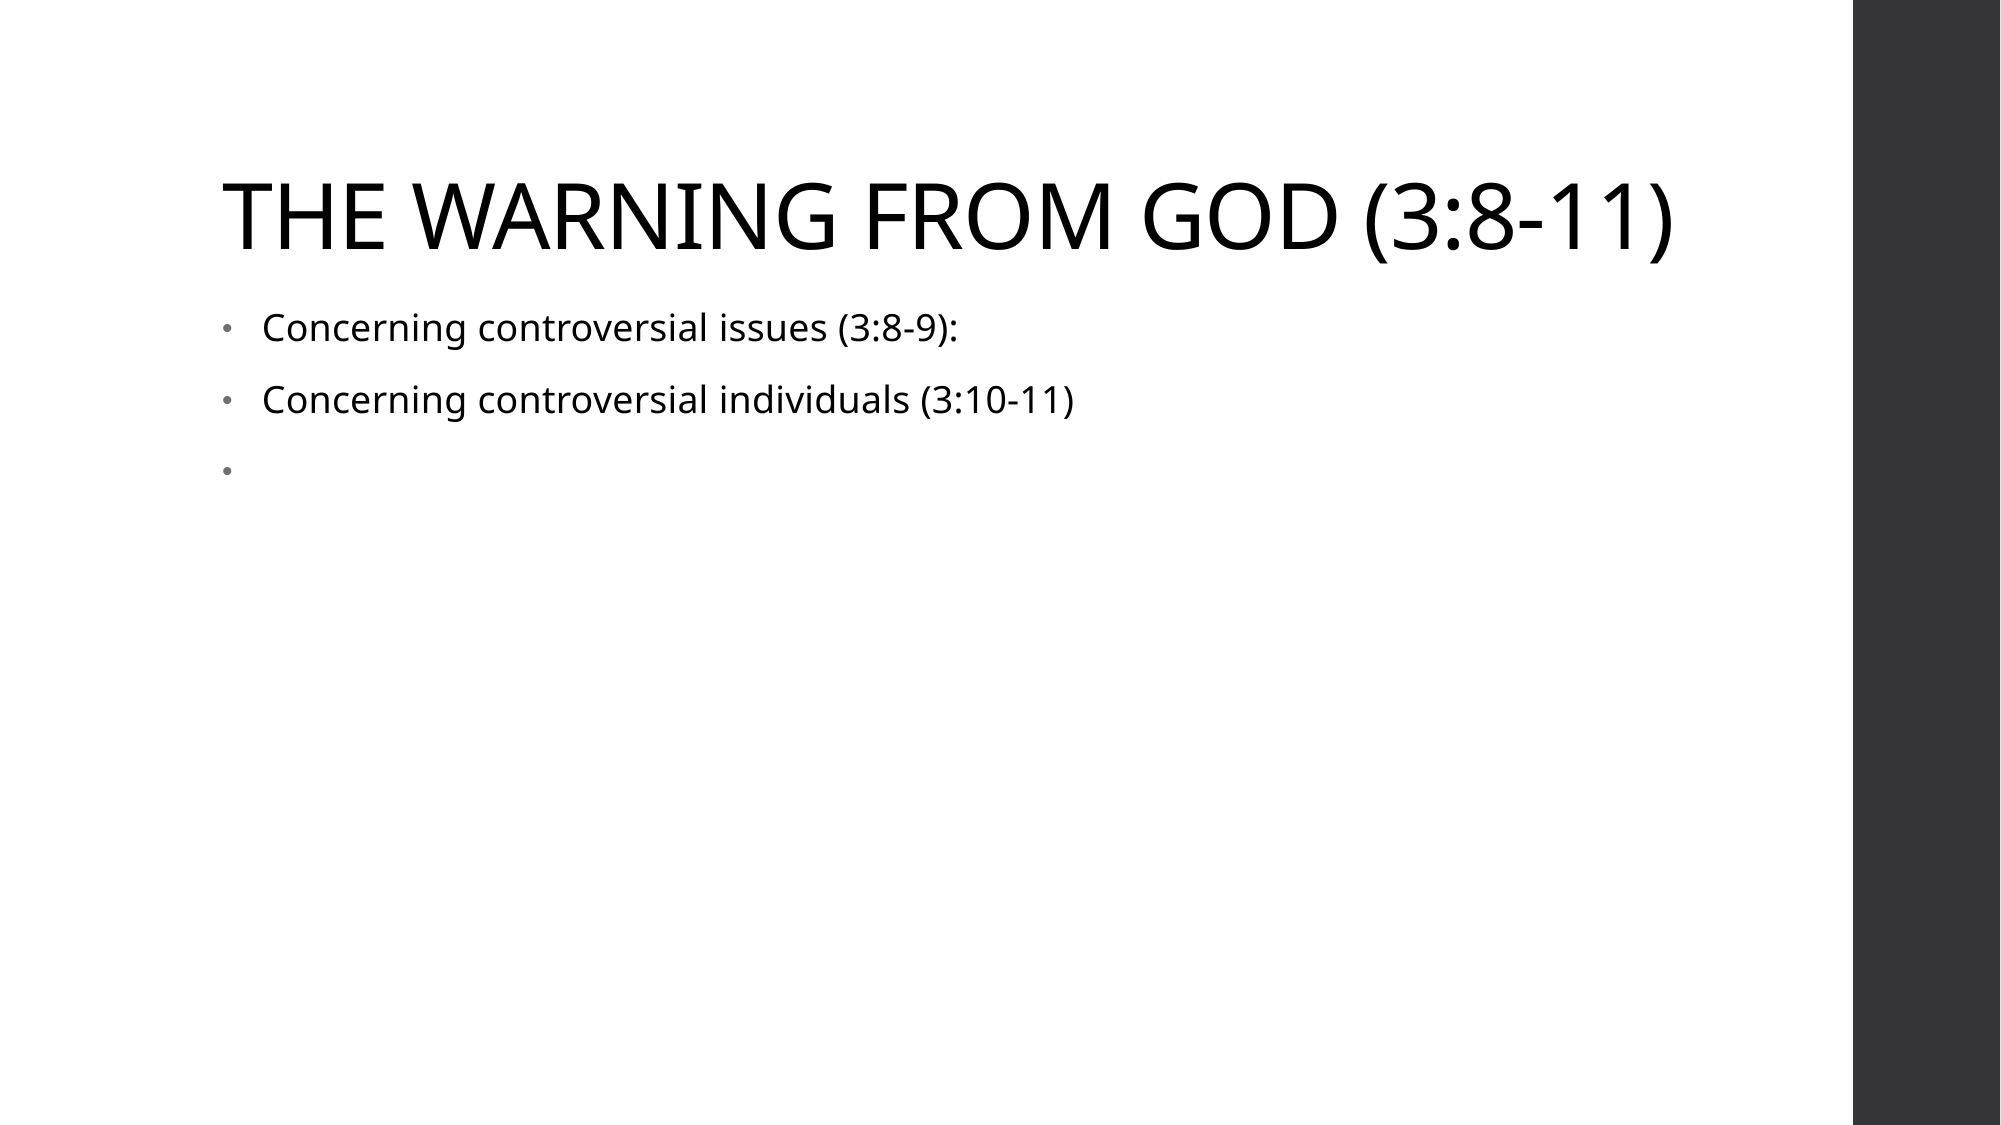

# THE WARNING FROM GOD (3:8-11)
 Concerning controversial issues (3:8-9):
 Concerning controversial individuals (3:10-11)